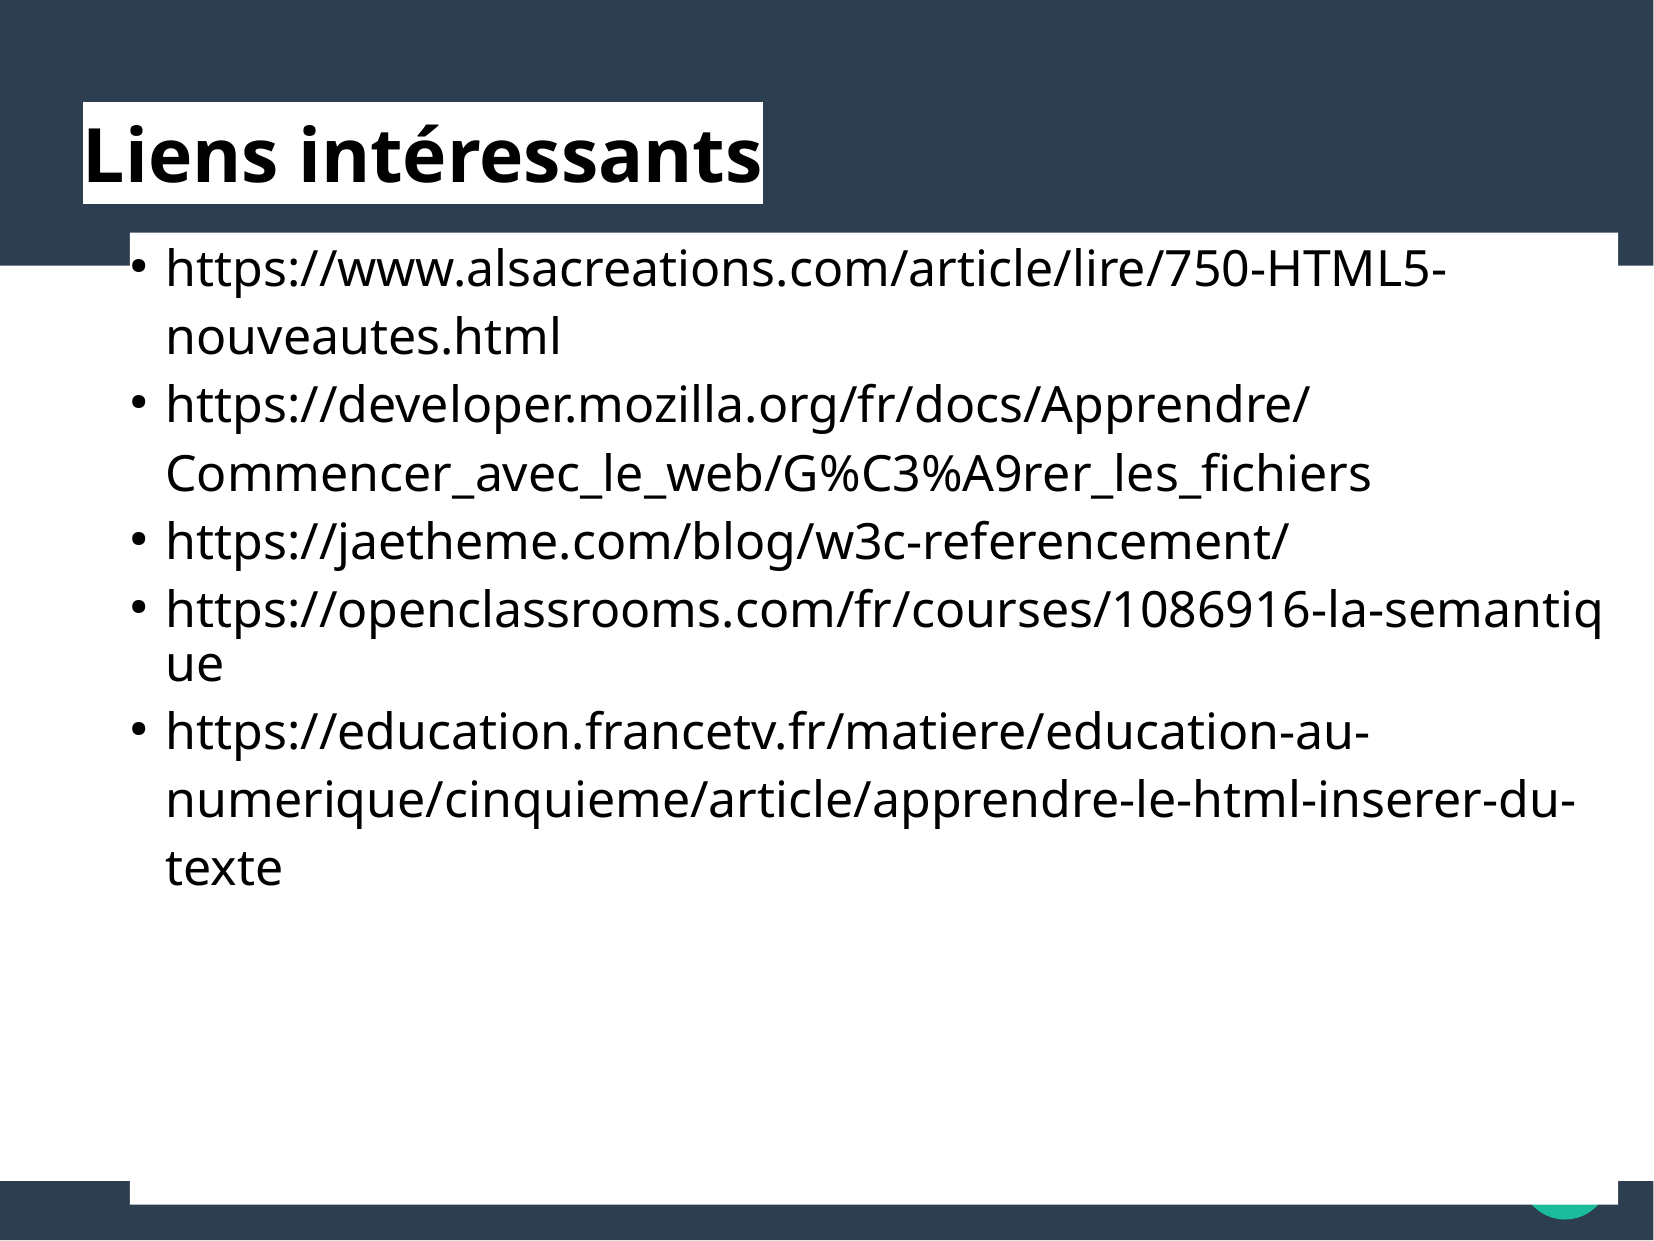

# Liens intéressants
https://www.alsacreations.com/article/lire/750-HTML5-nouveautes.html
https://developer.mozilla.org/fr/docs/Apprendre/Commencer_avec_le_web/G%C3%A9rer_les_fichiers
https://jaetheme.com/blog/w3c-referencement/
https://openclassrooms.com/fr/courses/1086916-la-semantique
https://education.francetv.fr/matiere/education-au-numerique/cinquieme/article/apprendre-le-html-inserer-du-texte